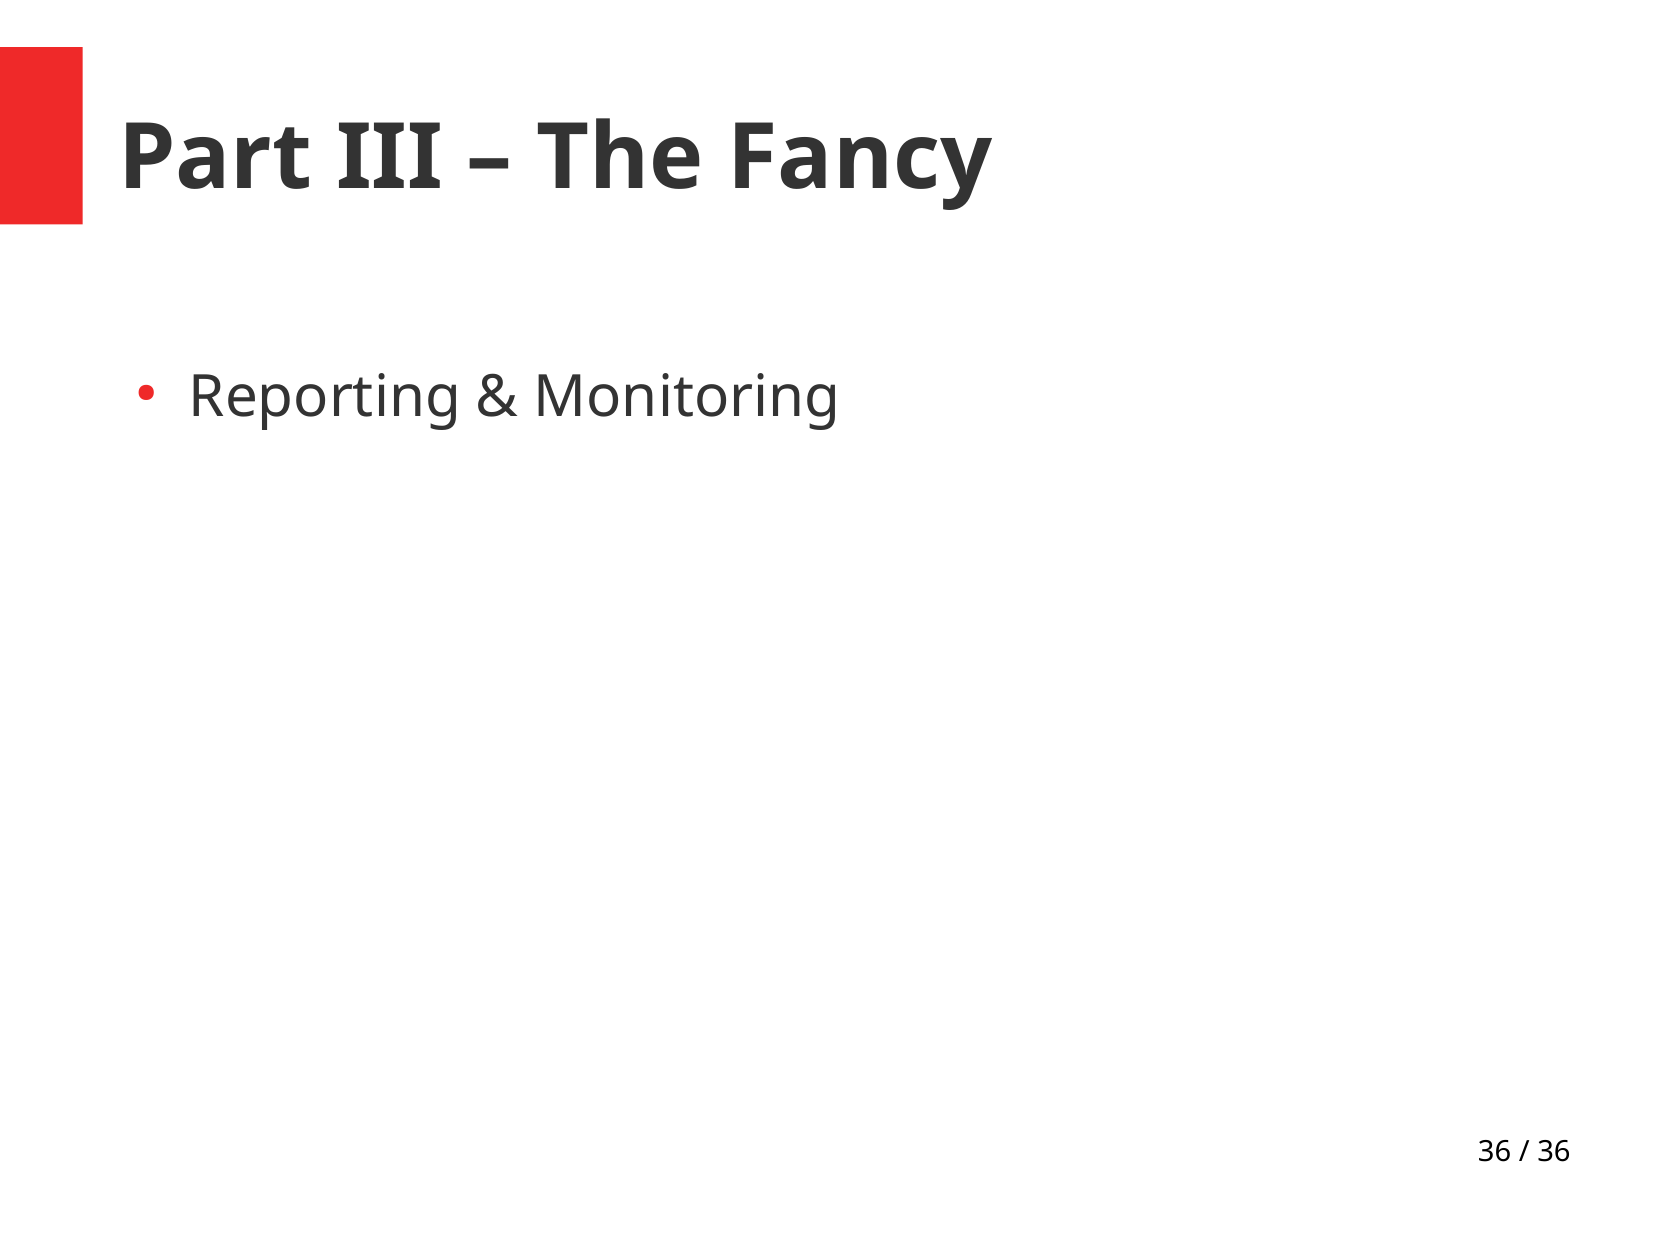

# Part III – The Fancy
Reporting & Monitoring
36